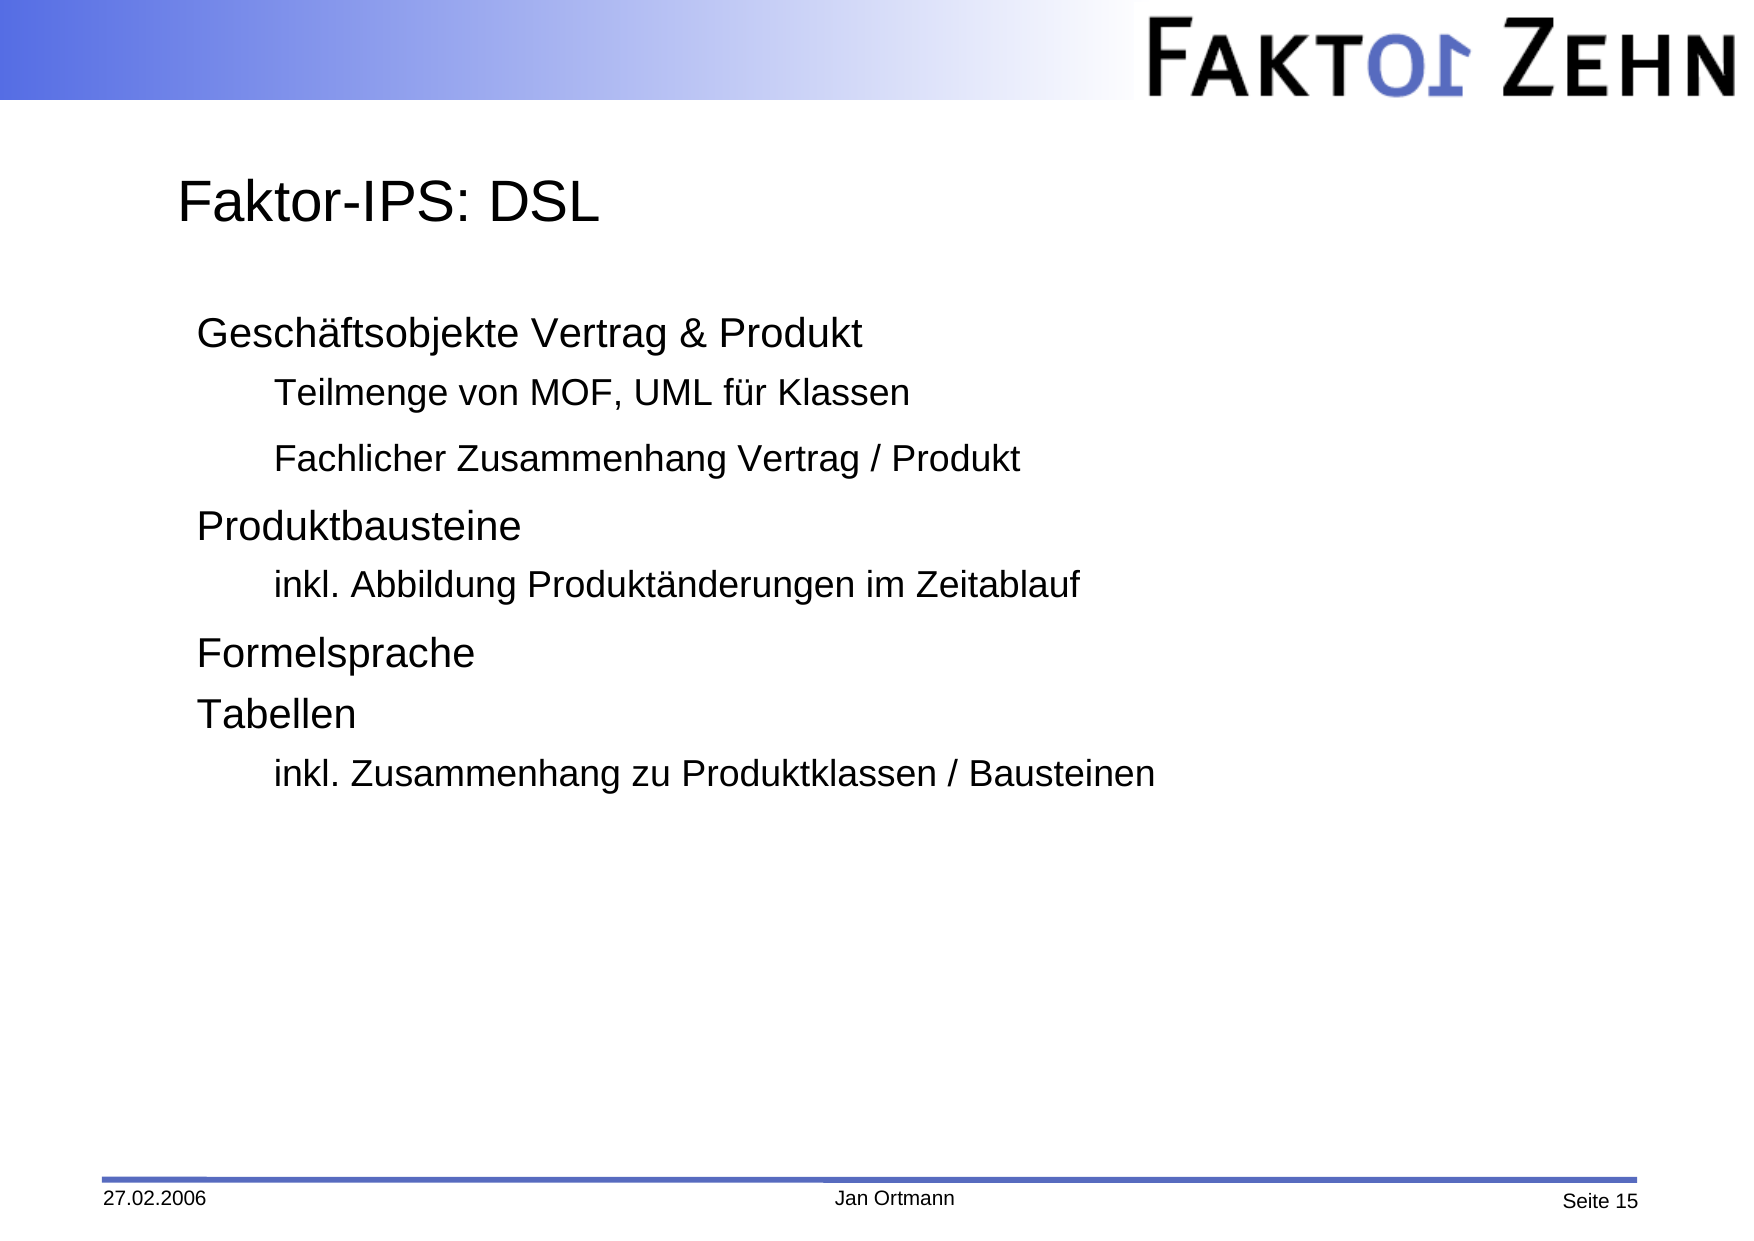

# Faktor-IPS: DSL
Geschäftsobjekte Vertrag & Produkt
Teilmenge von MOF, UML für Klassen
Fachlicher Zusammenhang Vertrag / Produkt
Produktbausteine
inkl. Abbildung Produktänderungen im Zeitablauf
Formelsprache
Tabellen
inkl. Zusammenhang zu Produktklassen / Bausteinen